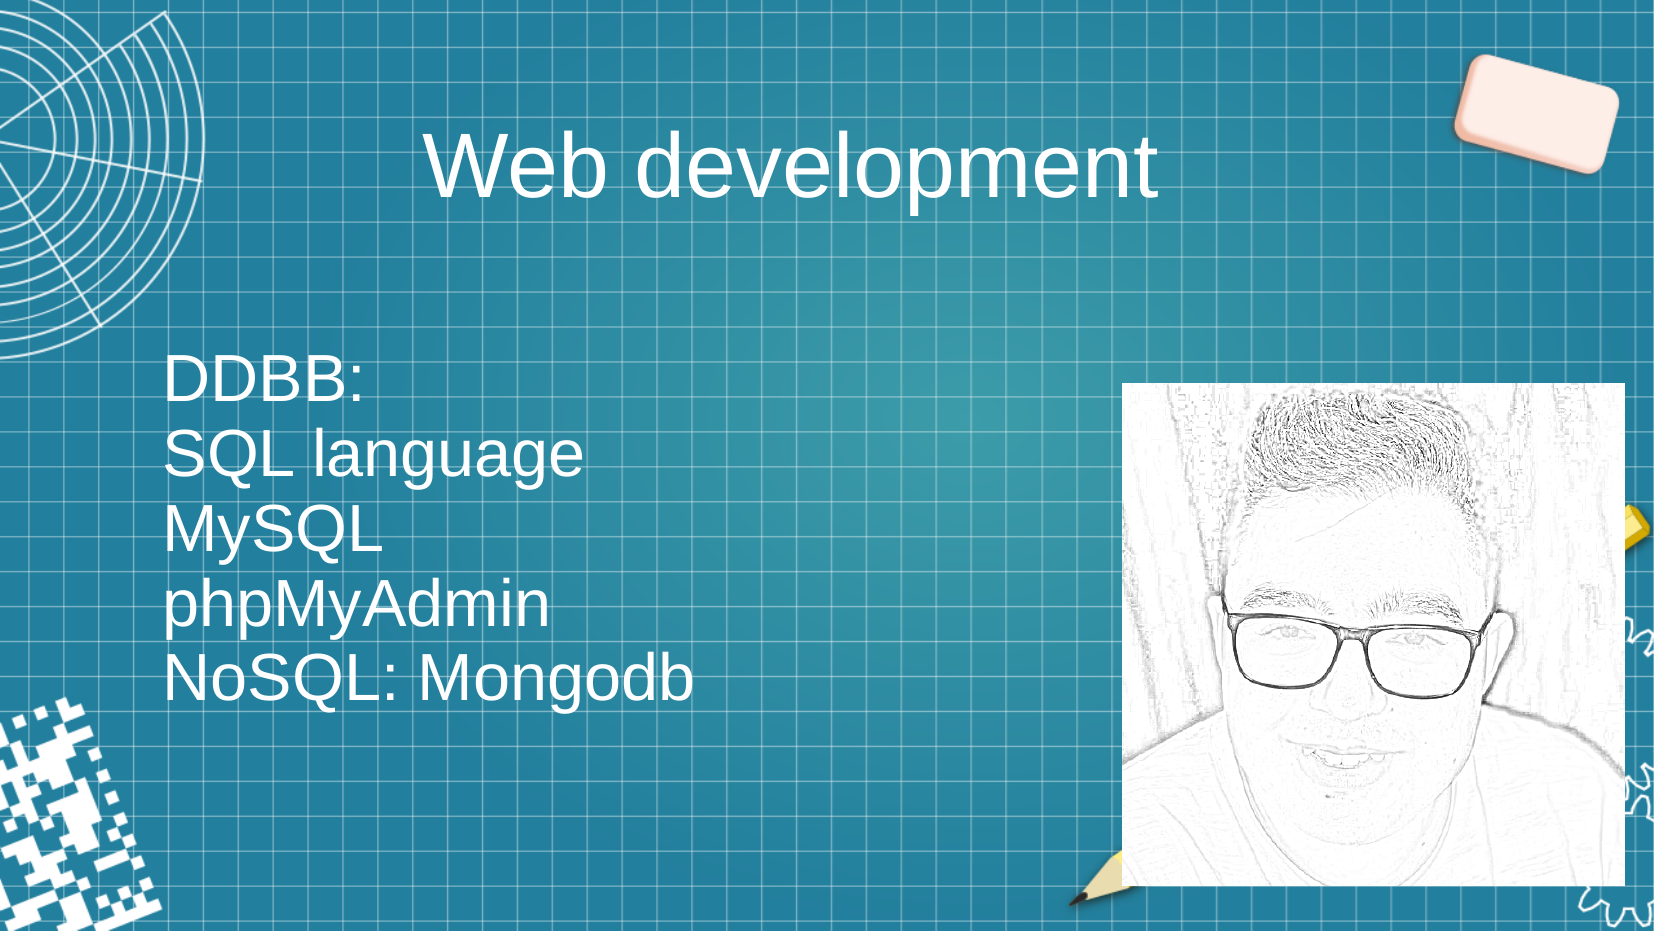

# Web development
DDBB:
SQL language
MySQL
phpMyAdmin
NoSQL: Mongodb